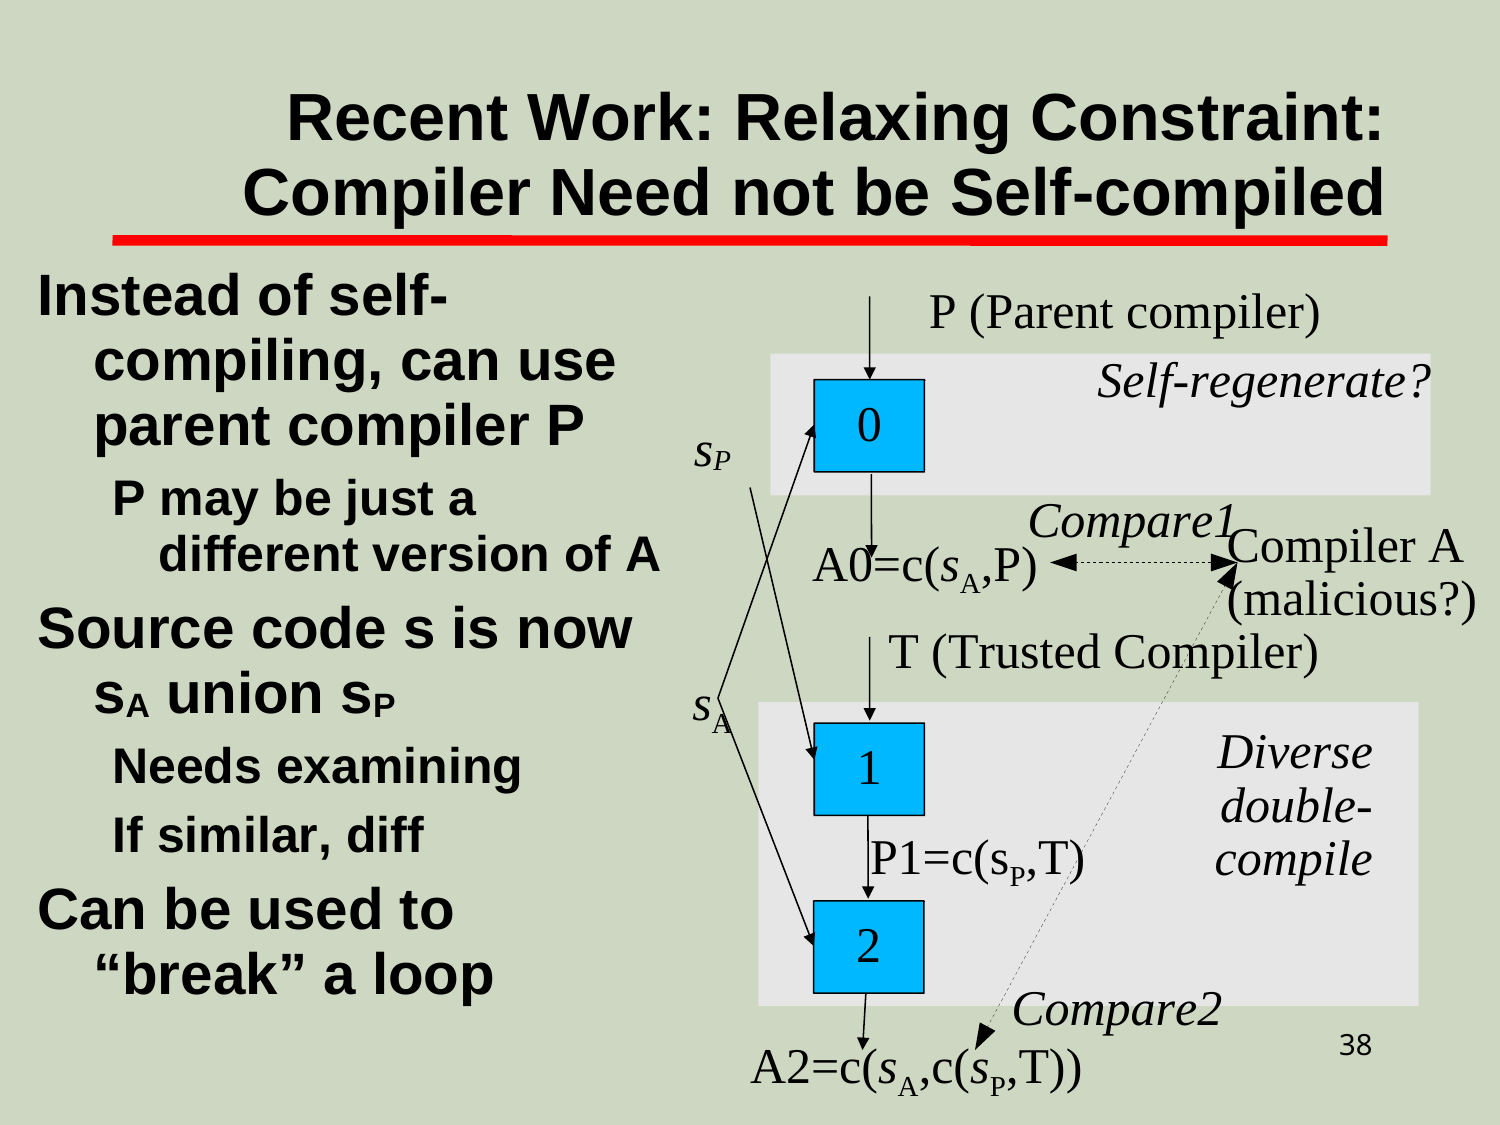

# Recent Work: Relaxing Constraint: Compiler Need not be Self-compiled
Instead of self-compiling, can use parent compiler P
P may be just a different version of A
Source code s is now sA union sP
Needs examining
If similar, diff
Can be used to “break” a loop
P (Parent compiler)
Self-regenerate?
0
sP
Compare1
Compiler A
(malicious?)
A0=c(sA,P)
T (Trusted Compiler)
sA
Diverse
double-
compile
1
P1=c(sP,T)
2
Compare2
A2=c(sA,c(sP,T))